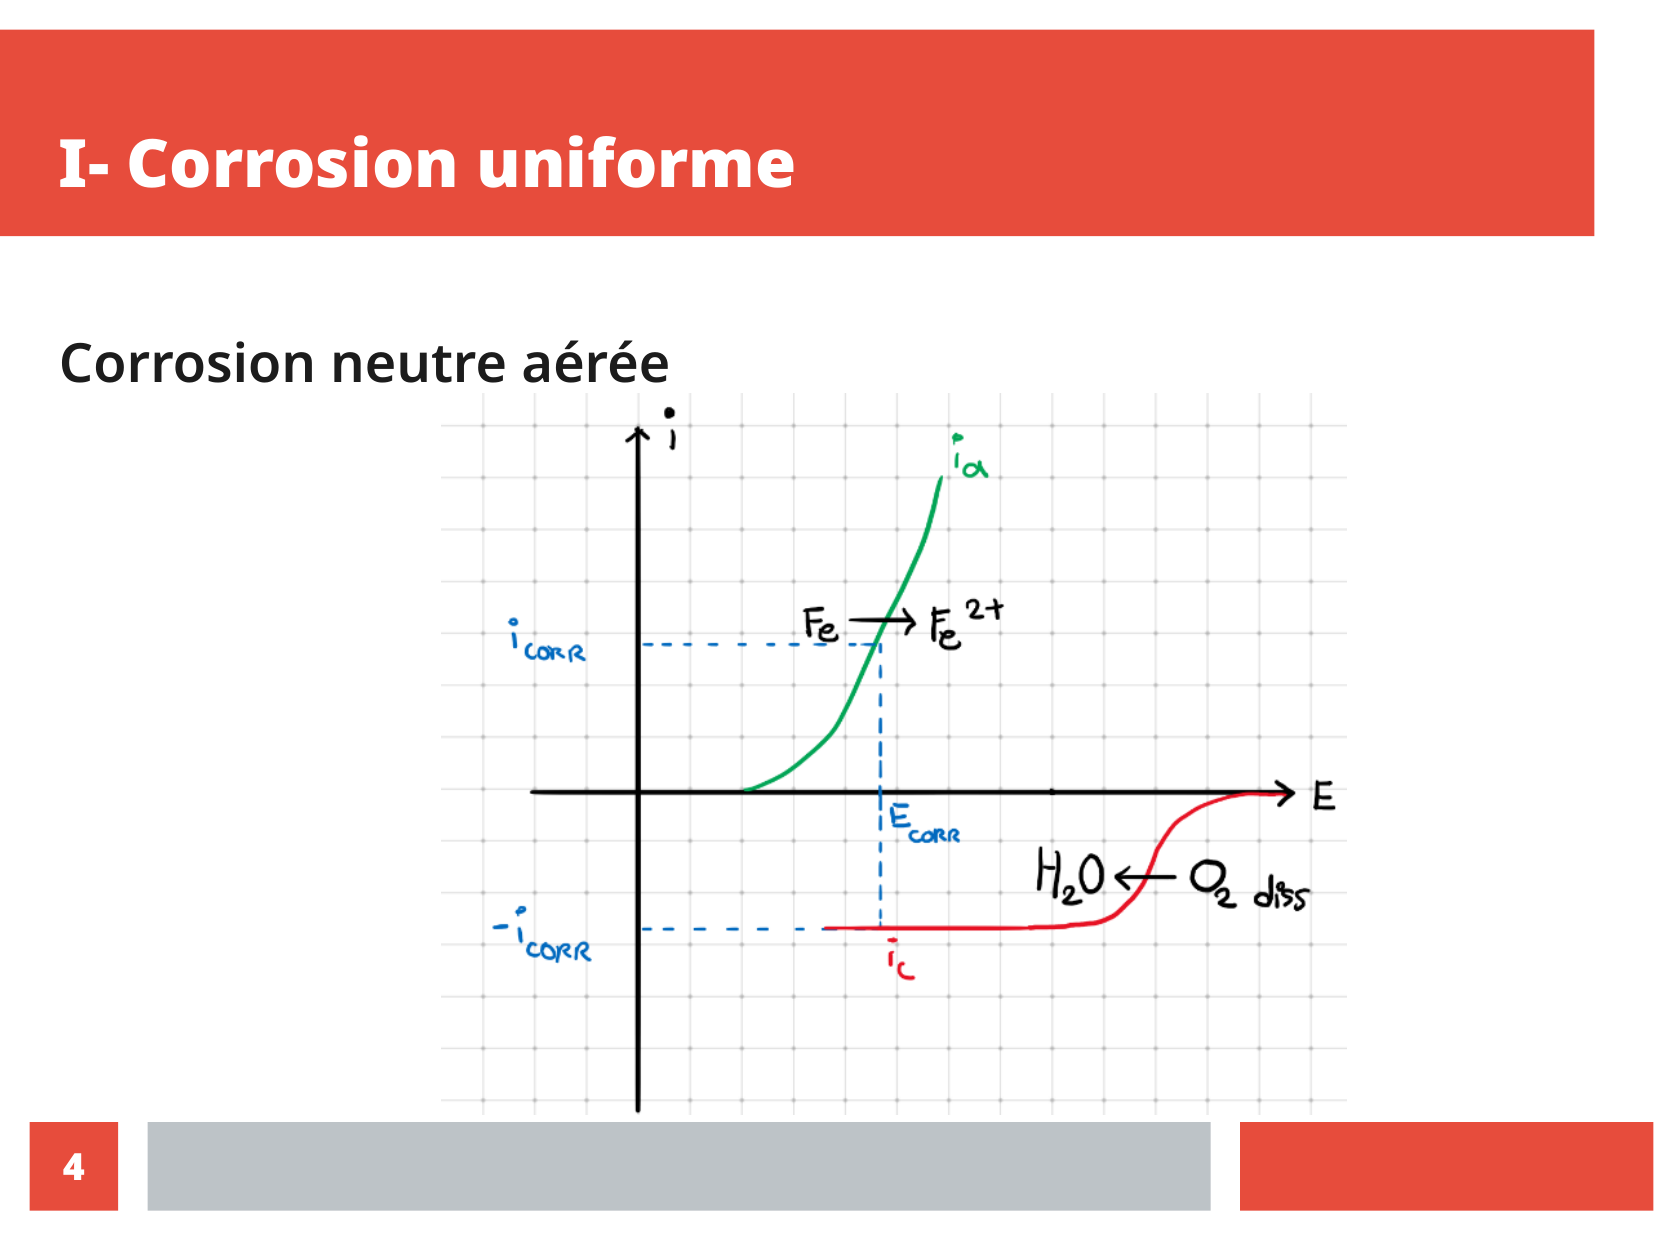

# I- Corrosion uniforme
Corrosion neutre aérée
4